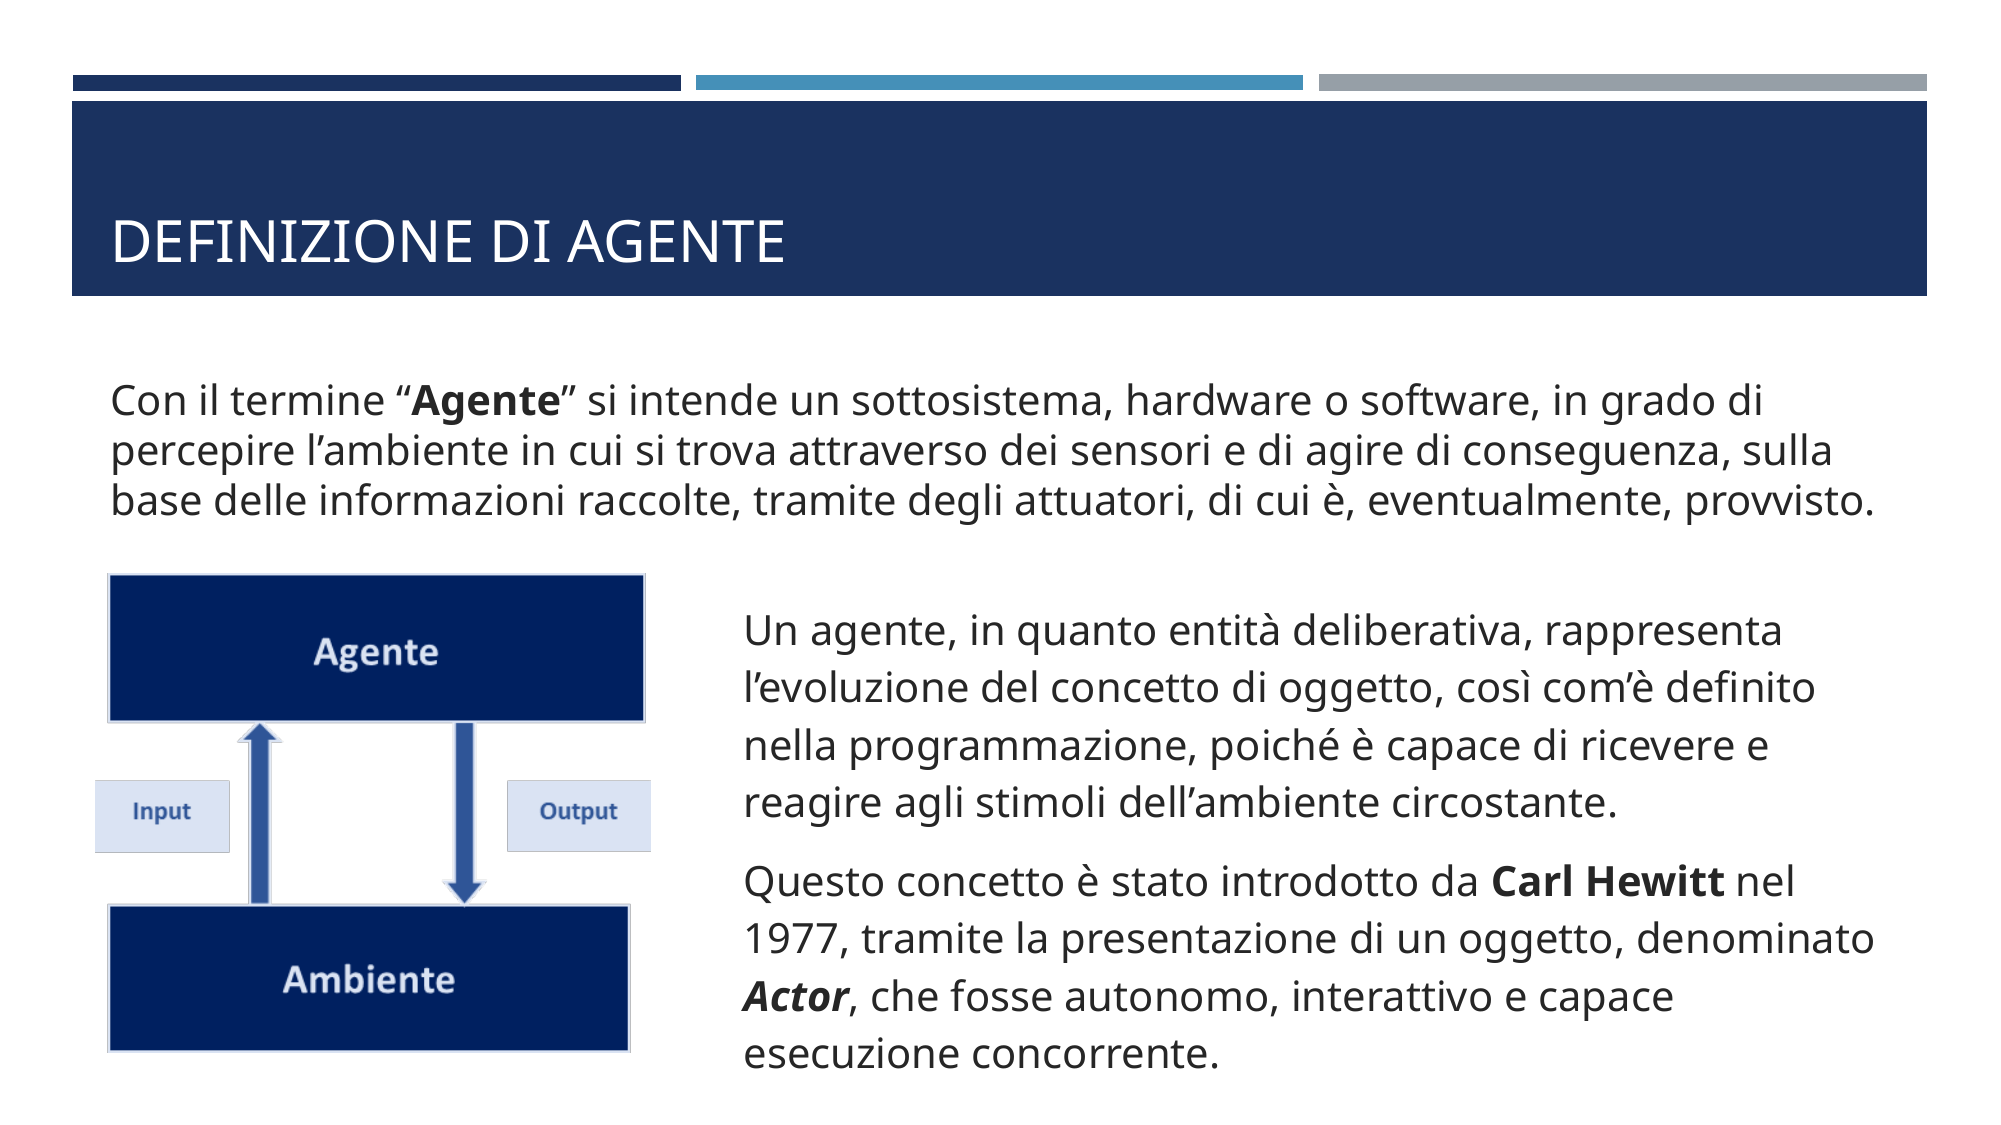

# Definizione di agente
Con il termine “Agente” si intende un sottosistema, hardware o software, in grado di percepire l’ambiente in cui si trova attraverso dei sensori e di agire di conseguenza, sulla base delle informazioni raccolte, tramite degli attuatori, di cui è, eventualmente, provvisto.
Un agente, in quanto entità deliberativa, rappresenta l’evoluzione del concetto di oggetto, così com’è definito nella programmazione, poiché è capace di ricevere e reagire agli stimoli dell’ambiente circostante.
Questo concetto è stato introdotto da Carl Hewitt nel 1977, tramite la presentazione di un oggetto, denominato Actor, che fosse autonomo, interattivo e capace esecuzione concorrente.